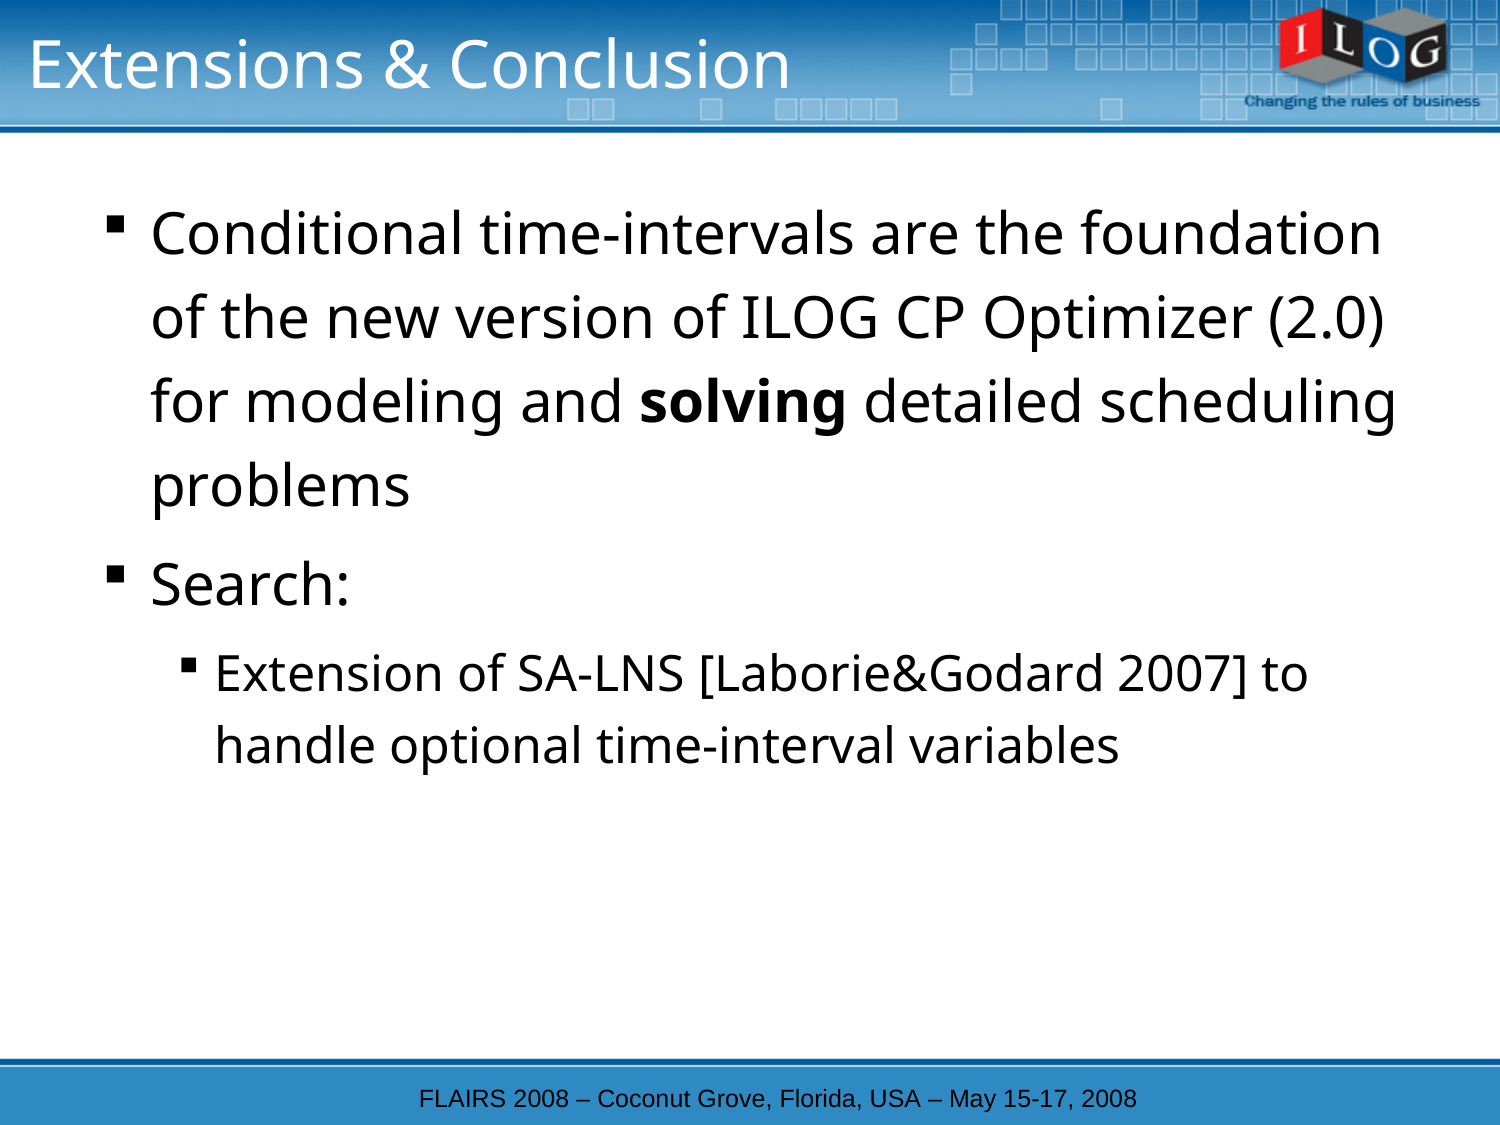

# Extensions & Conclusion
Conditional time-intervals are the foundation of the new version of ILOG CP Optimizer (2.0) for modeling and solving detailed scheduling problems
Search:
Extension of SA-LNS [Laborie&Godard 2007] to handle optional time-interval variables
37
© ILOG, All rights reserved